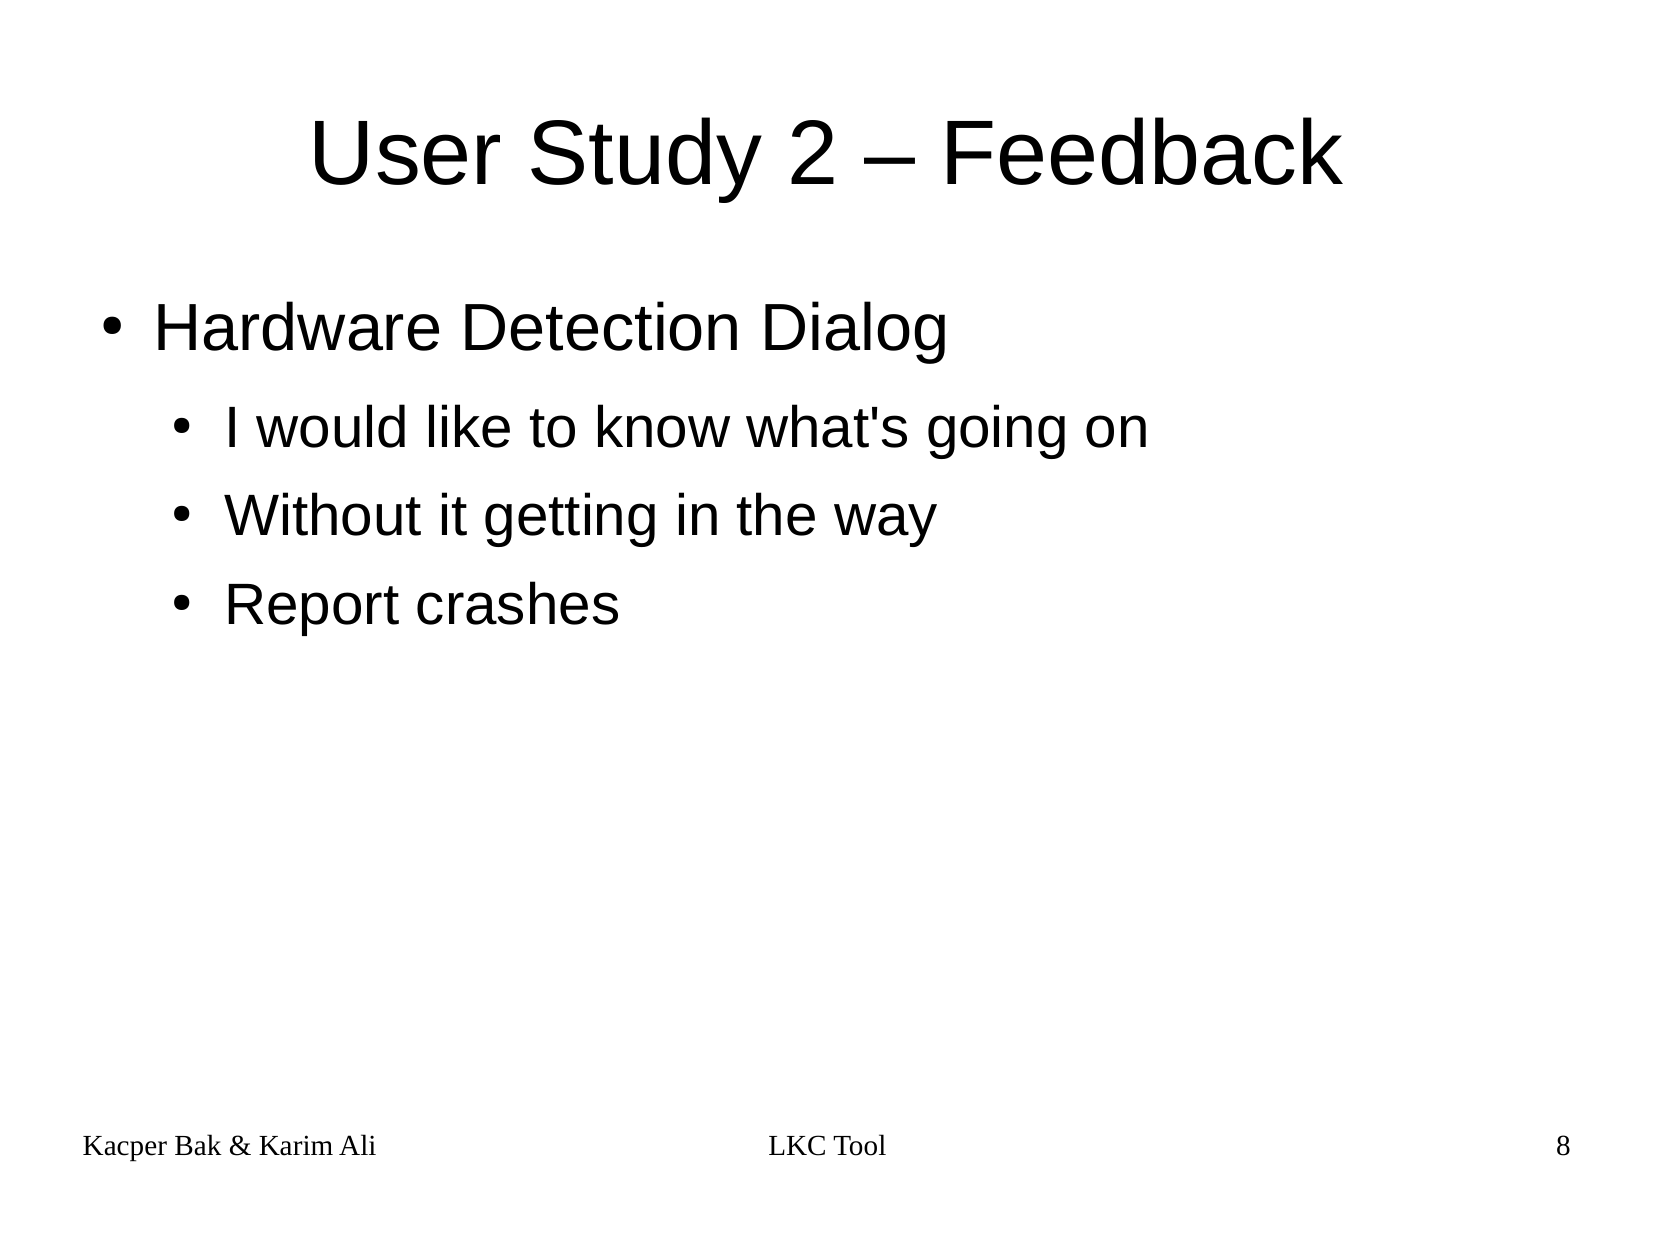

# User Study 2 – Feedback
Hardware Detection Dialog
I would like to know what's going on
Without it getting in the way
Report crashes
Kacper Bak & Karim Ali
LKC Tool
8